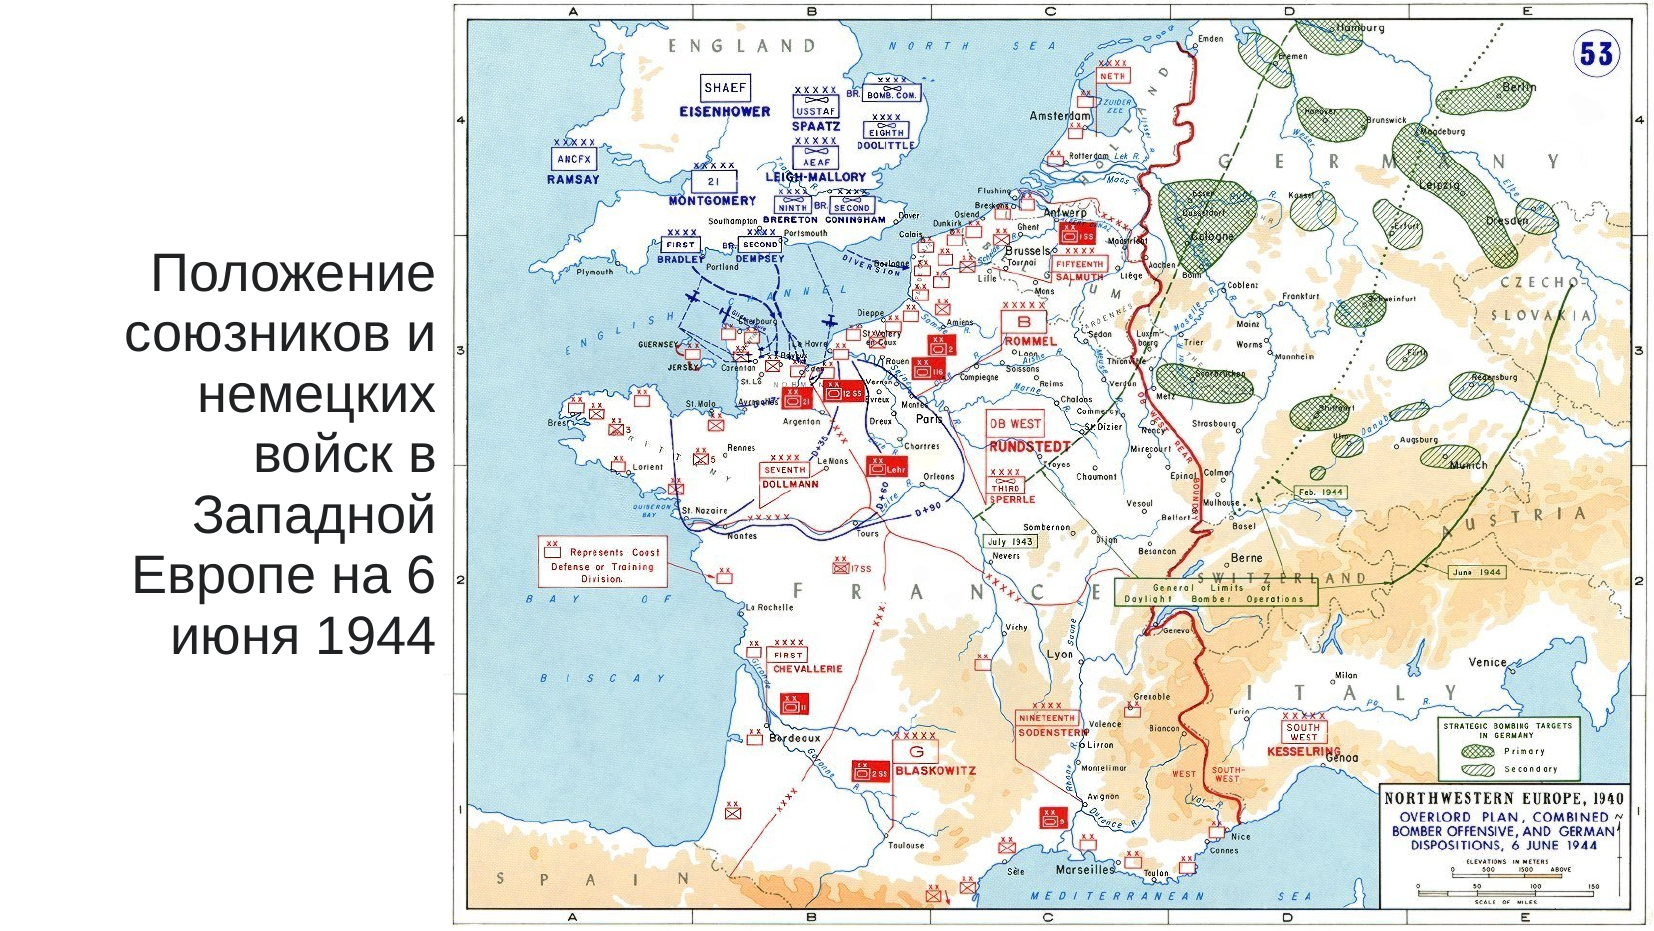

# Положение союзников и немецких войск в Западной Европе на 6 июня 1944